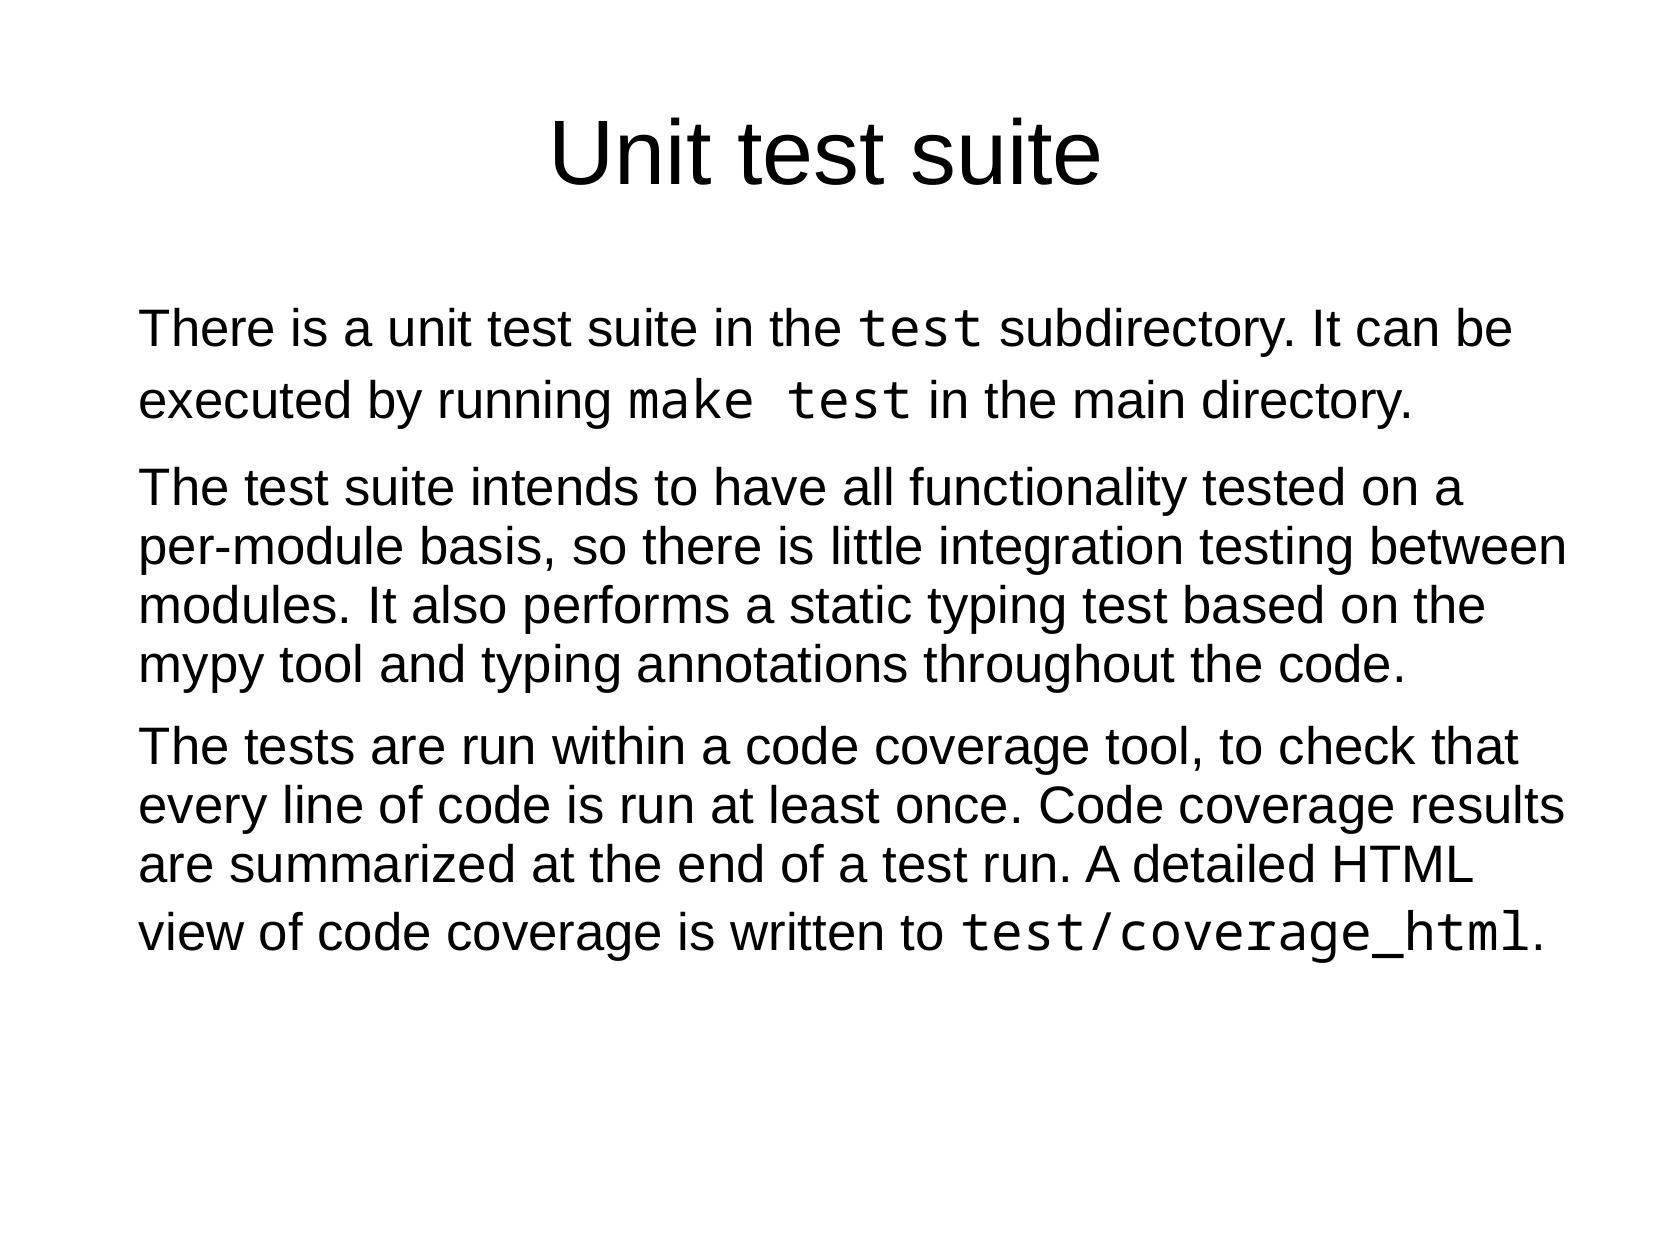

# Unit test suite
There is a unit test suite in the test subdirectory. It can be executed by running make test in the main directory.
The test suite intends to have all functionality tested on a per-module basis, so there is little integration testing between modules. It also performs a static typing test based on the mypy tool and typing annotations throughout the code.
The tests are run within a code coverage tool, to check that every line of code is run at least once. Code coverage results are summarized at the end of a test run. A detailed HTML view of code coverage is written to test/coverage_html.